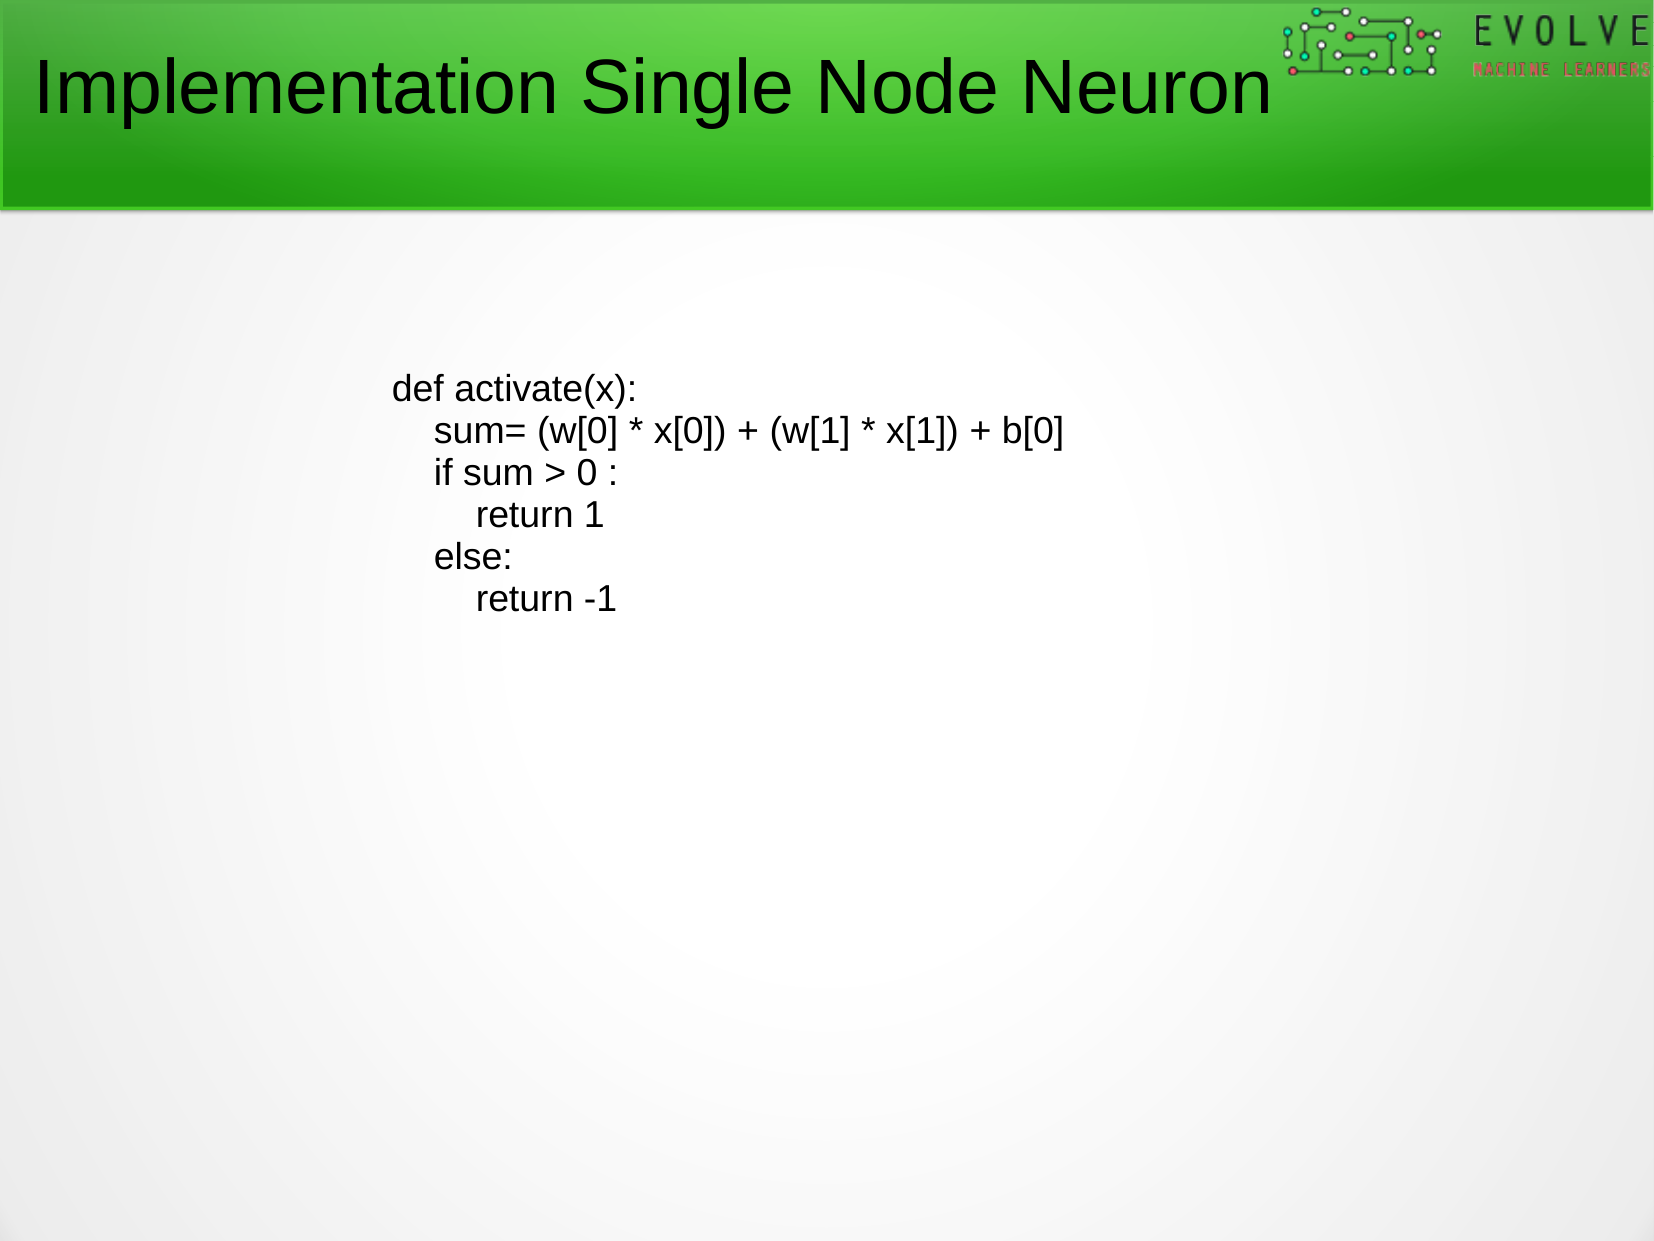

Implementation Single Node Neuron
def activate(x):
 sum= (w[0] * x[0]) + (w[1] * x[1]) + b[0]
 if sum > 0 :
 return 1
 else:
 return -1